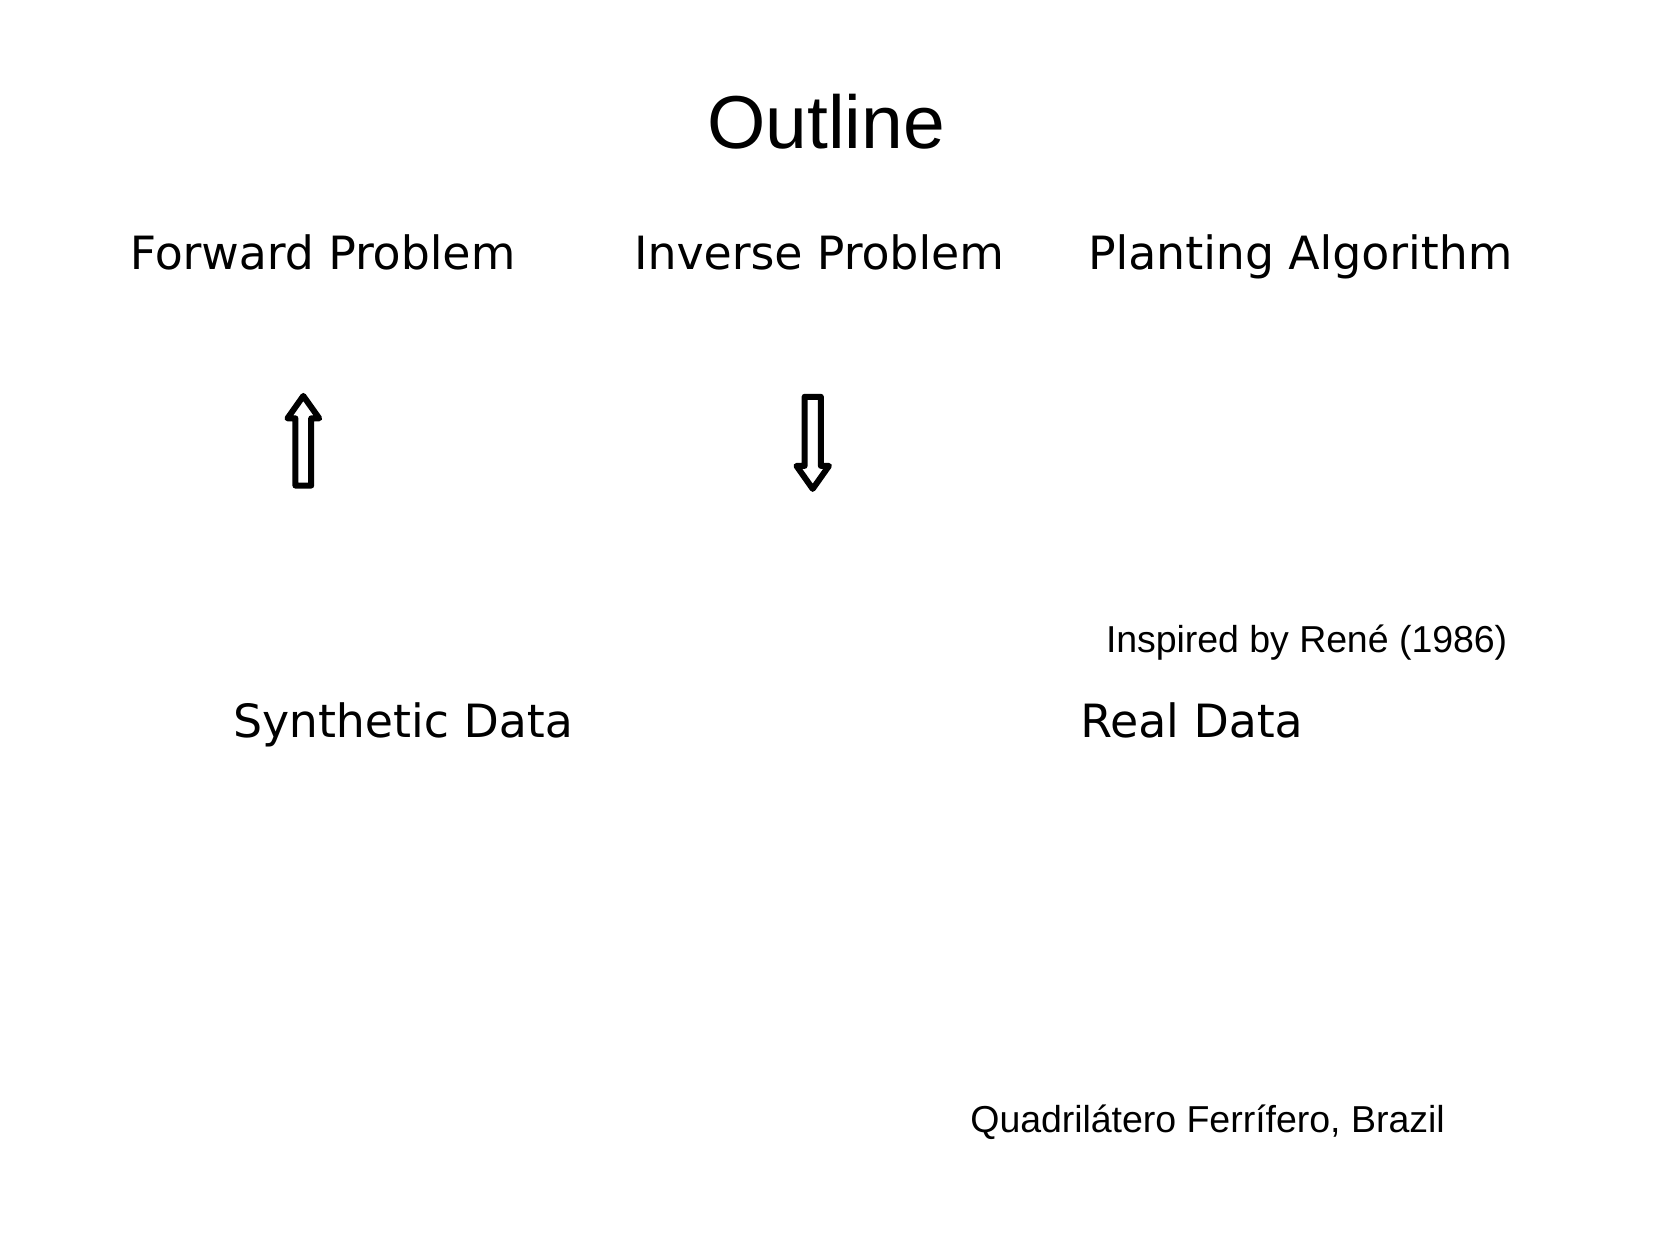

Outline
Forward Problem
Inverse Problem
Planting Algorithm
Inspired by René (1986)
Synthetic Data
Real Data
Quadrilátero Ferrífero, Brazil